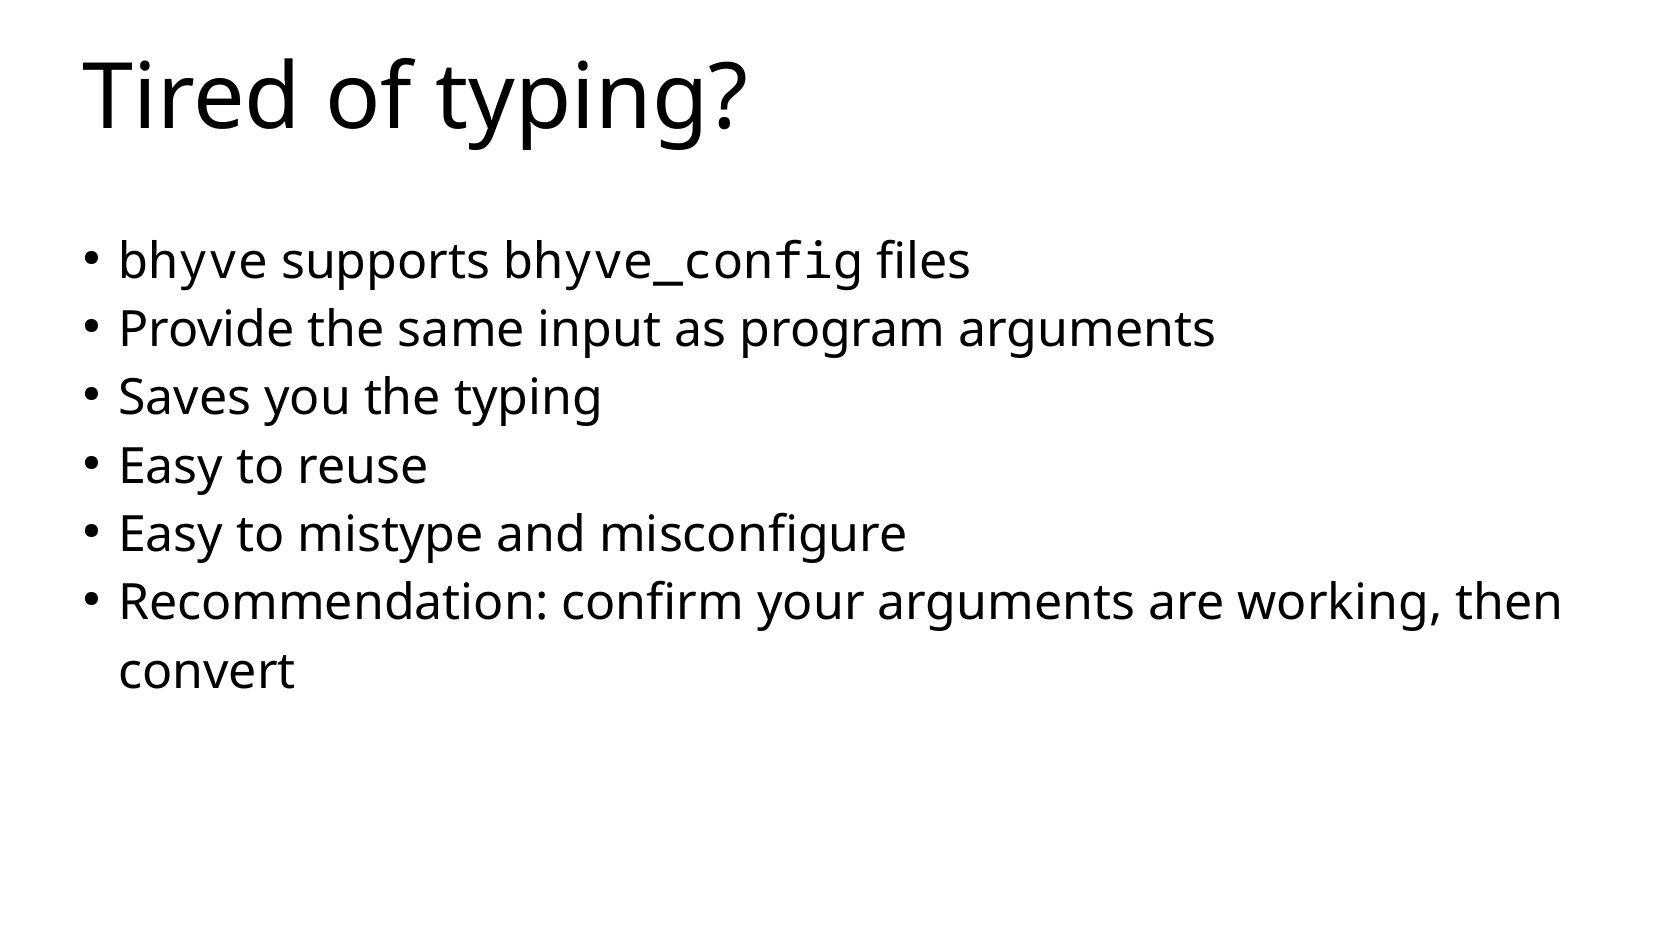

# Tired of typing?
bhyve supports bhyve_config files
Provide the same input as program arguments
Saves you the typing
Easy to reuse
Easy to mistype and misconfigure
Recommendation: confirm your arguments are working, then convert